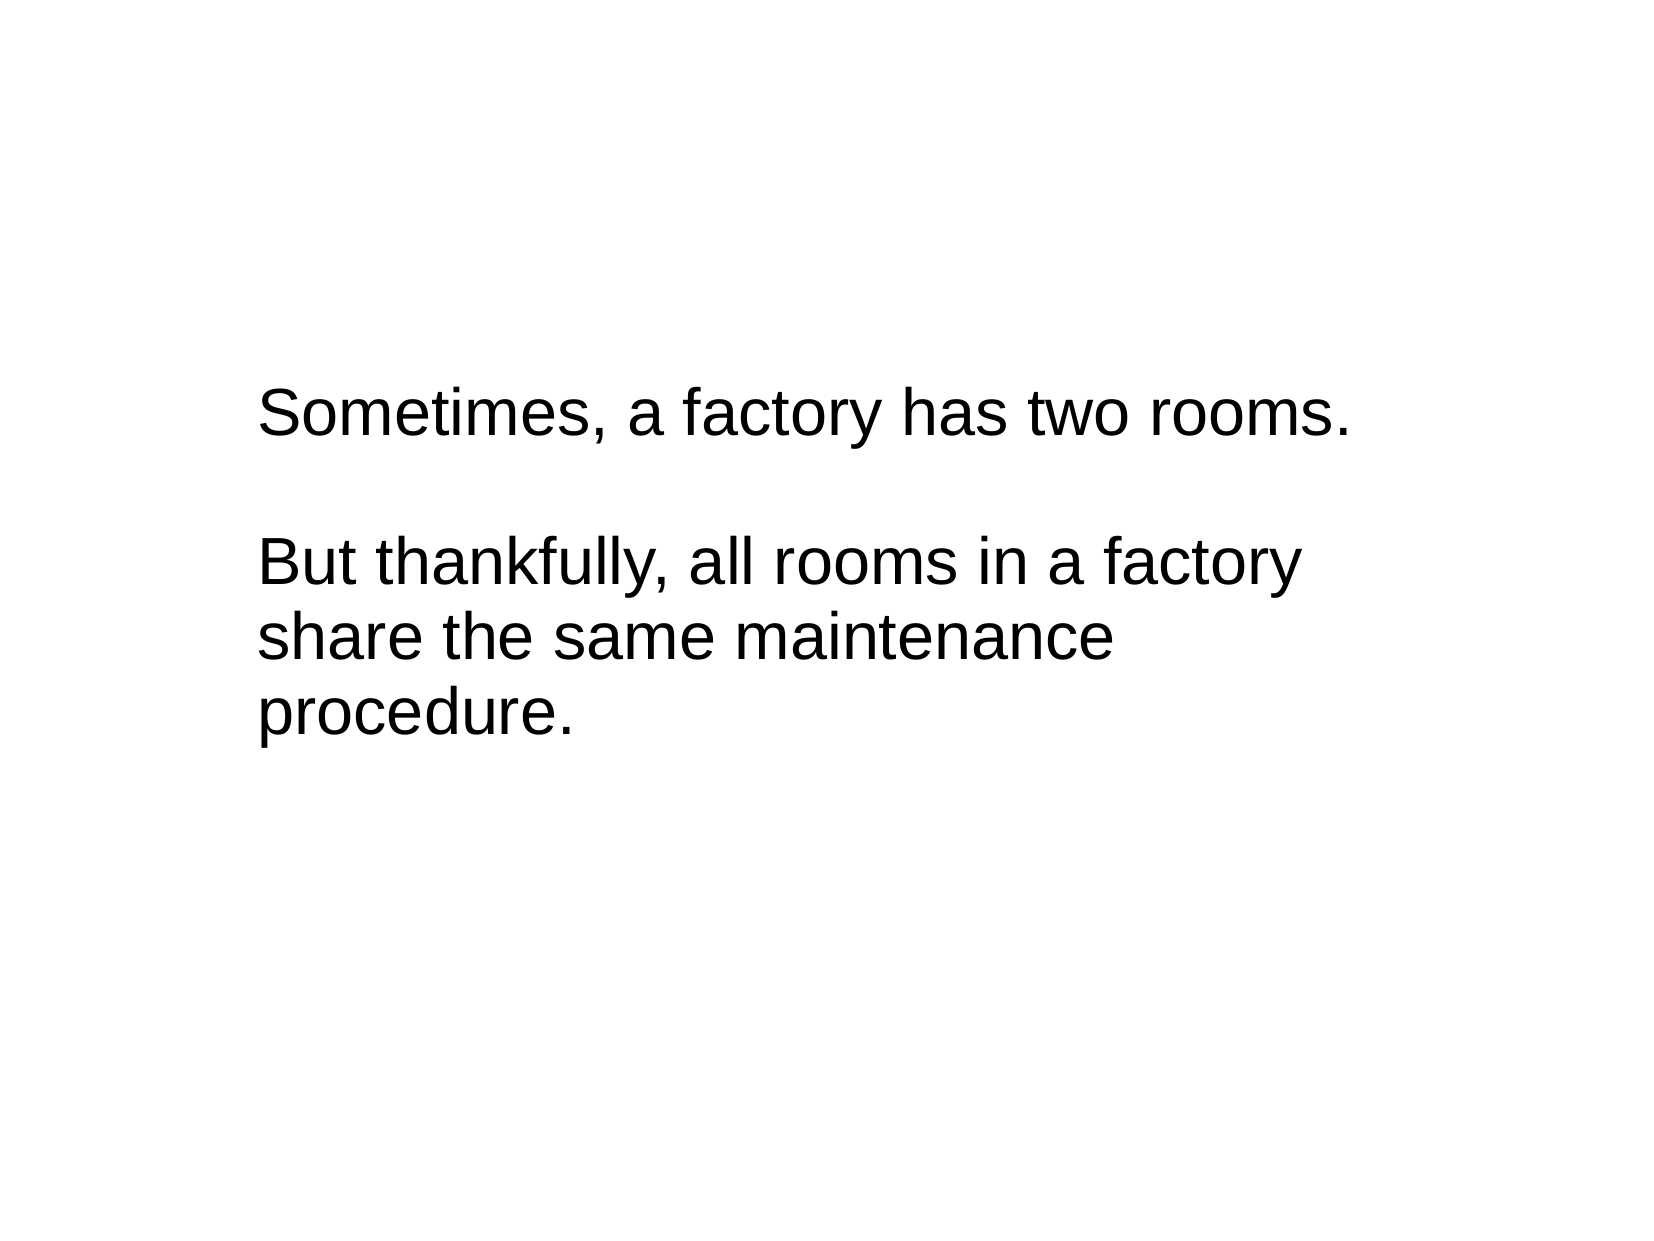

Sometimes, a factory has two rooms.
But thankfully, all rooms in a factory share the same maintenance procedure.